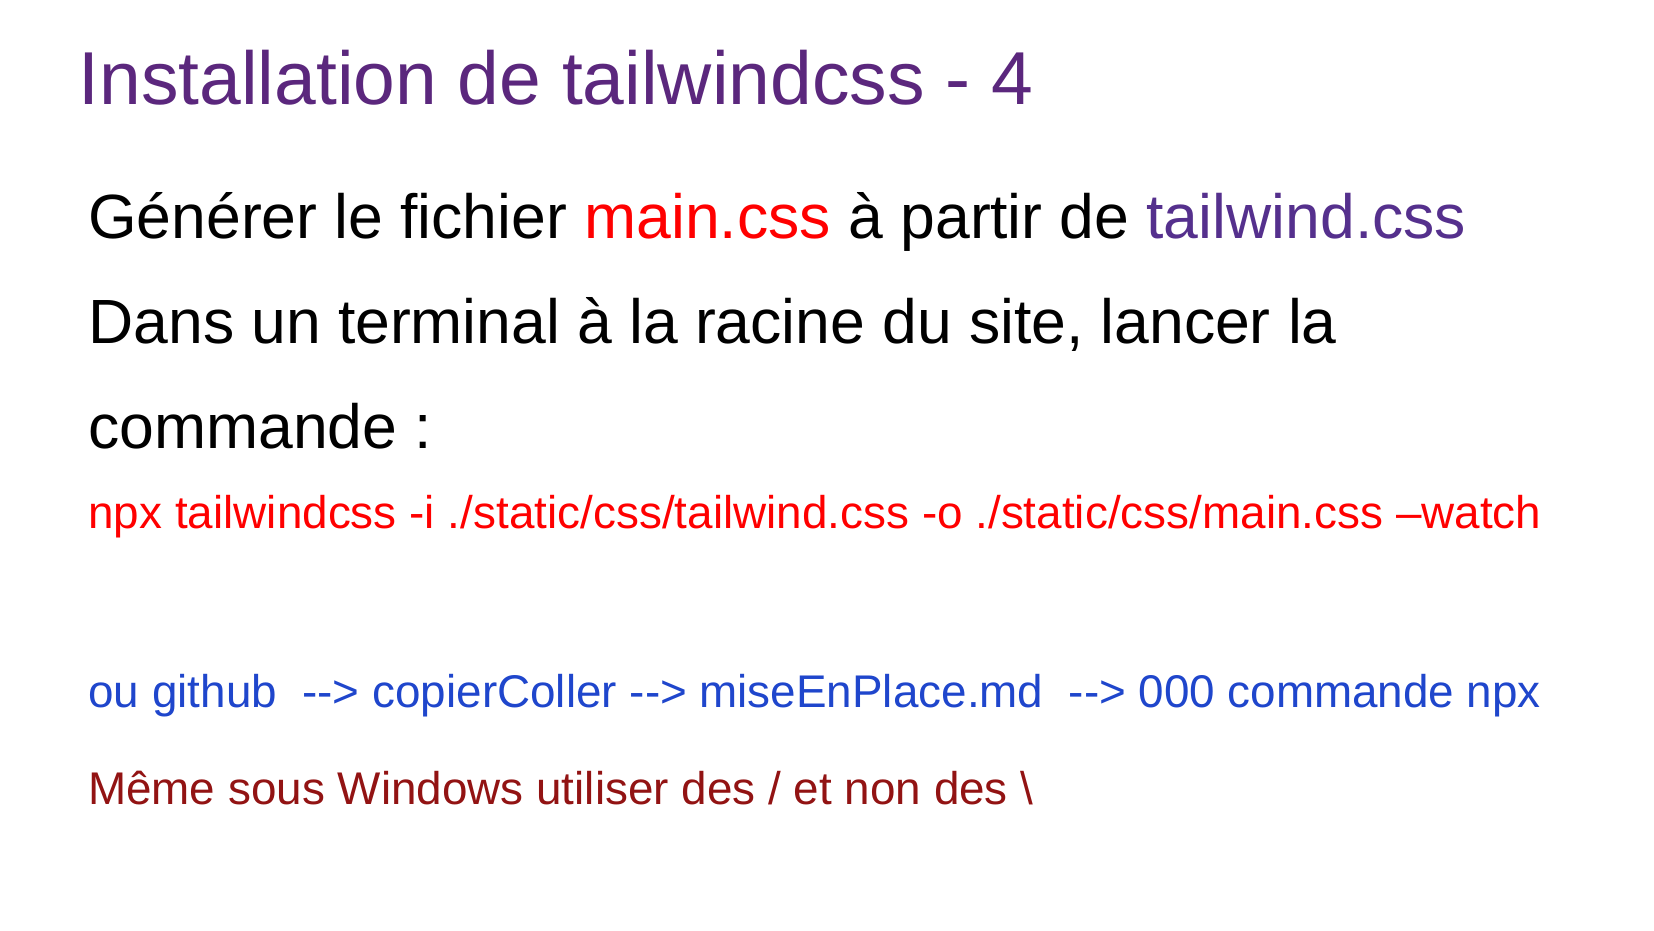

# Installation de tailwindcss - 4
Générer le fichier main.css à partir de tailwind.css
Dans un terminal à la racine du site, lancer la commande :
npx tailwindcss -i ./static/css/tailwind.css -o ./static/css/main.css –watch
ou github --> copierColler --> miseEnPlace.md --> 000 commande npx
Même sous Windows utiliser des / et non des \